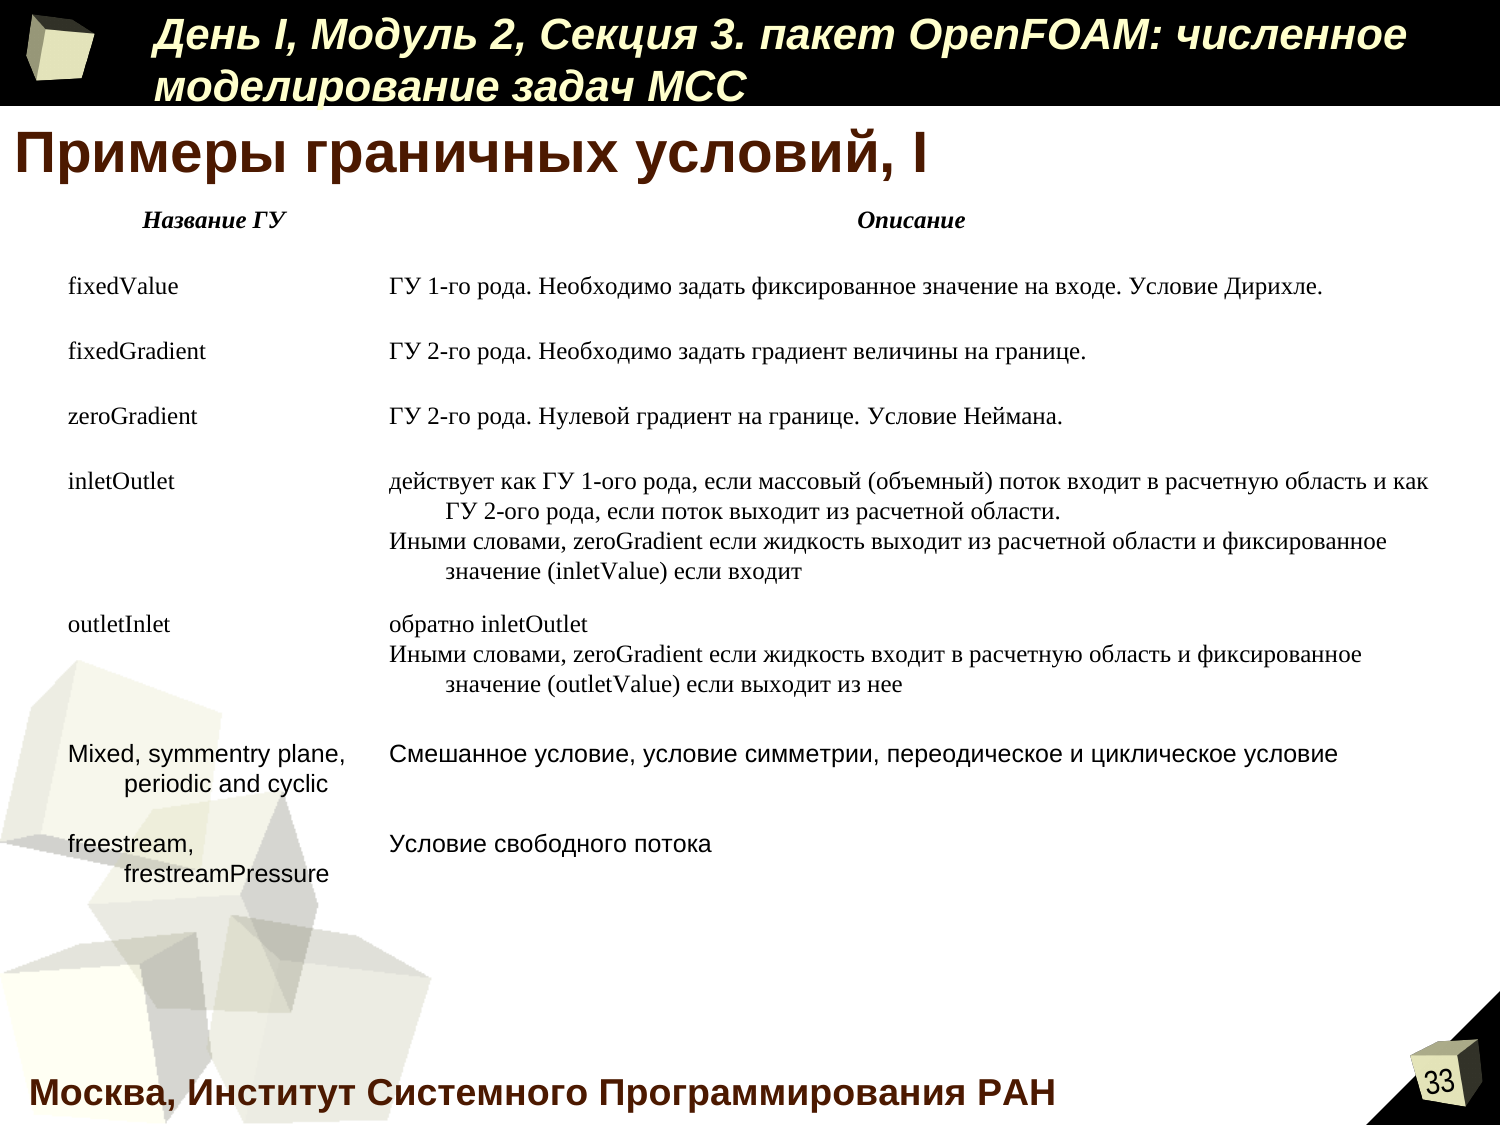

Примеры граничных условий, I
| Название ГУ | Описание |
| --- | --- |
| fixedValue | ГУ 1-го рода. Необходимо задать фиксированное значение на входе. Условие Дирихле. |
| fixedGradient | ГУ 2-го рода. Необходимо задать градиент величины на границе. |
| zeroGradient | ГУ 2-го рода. Нулевой градиент на границе. Условие Неймана. |
| inletOutlet | действует как ГУ 1-ого рода, если массовый (объемный) поток входит в расчетную область и как ГУ 2-ого рода, если поток выходит из расчетной области. Иными словами, zeroGradient если жидкость выходит из расчетной области и фиксированное значение (inletValue) если входит |
| outletInlet | обратно inletOutlet Иными словами, zeroGradient если жидкость входит в расчетную область и фиксированное значение (outletValue) если выходит из нее |
| Mixed, symmentry plane, periodic and cyclic freestream, frestreamPressure | Смешанное условие, условие симметрии, переодическое и циклическое условие Условие свободного потока |